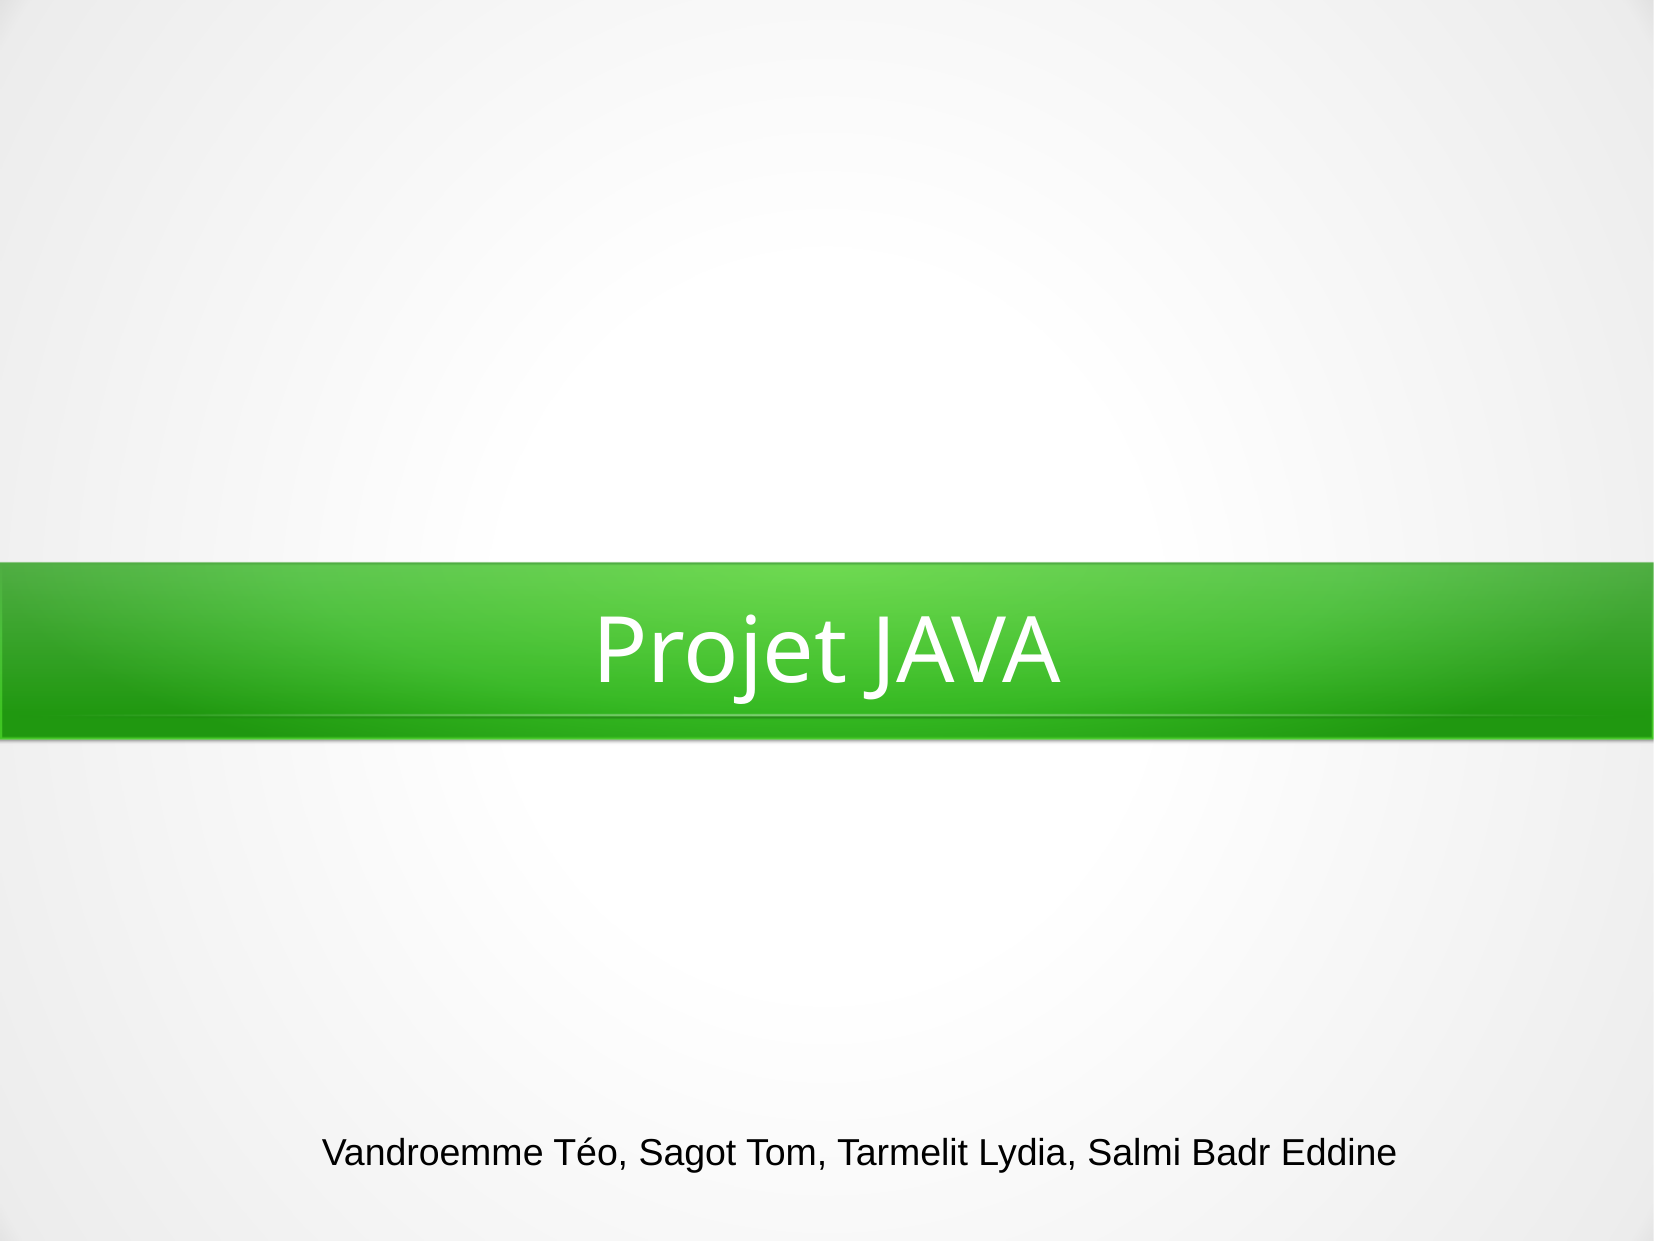

# Projet JAVA
Vandroemme Téo, Sagot Tom, Tarmelit Lydia, Salmi Badr Eddine